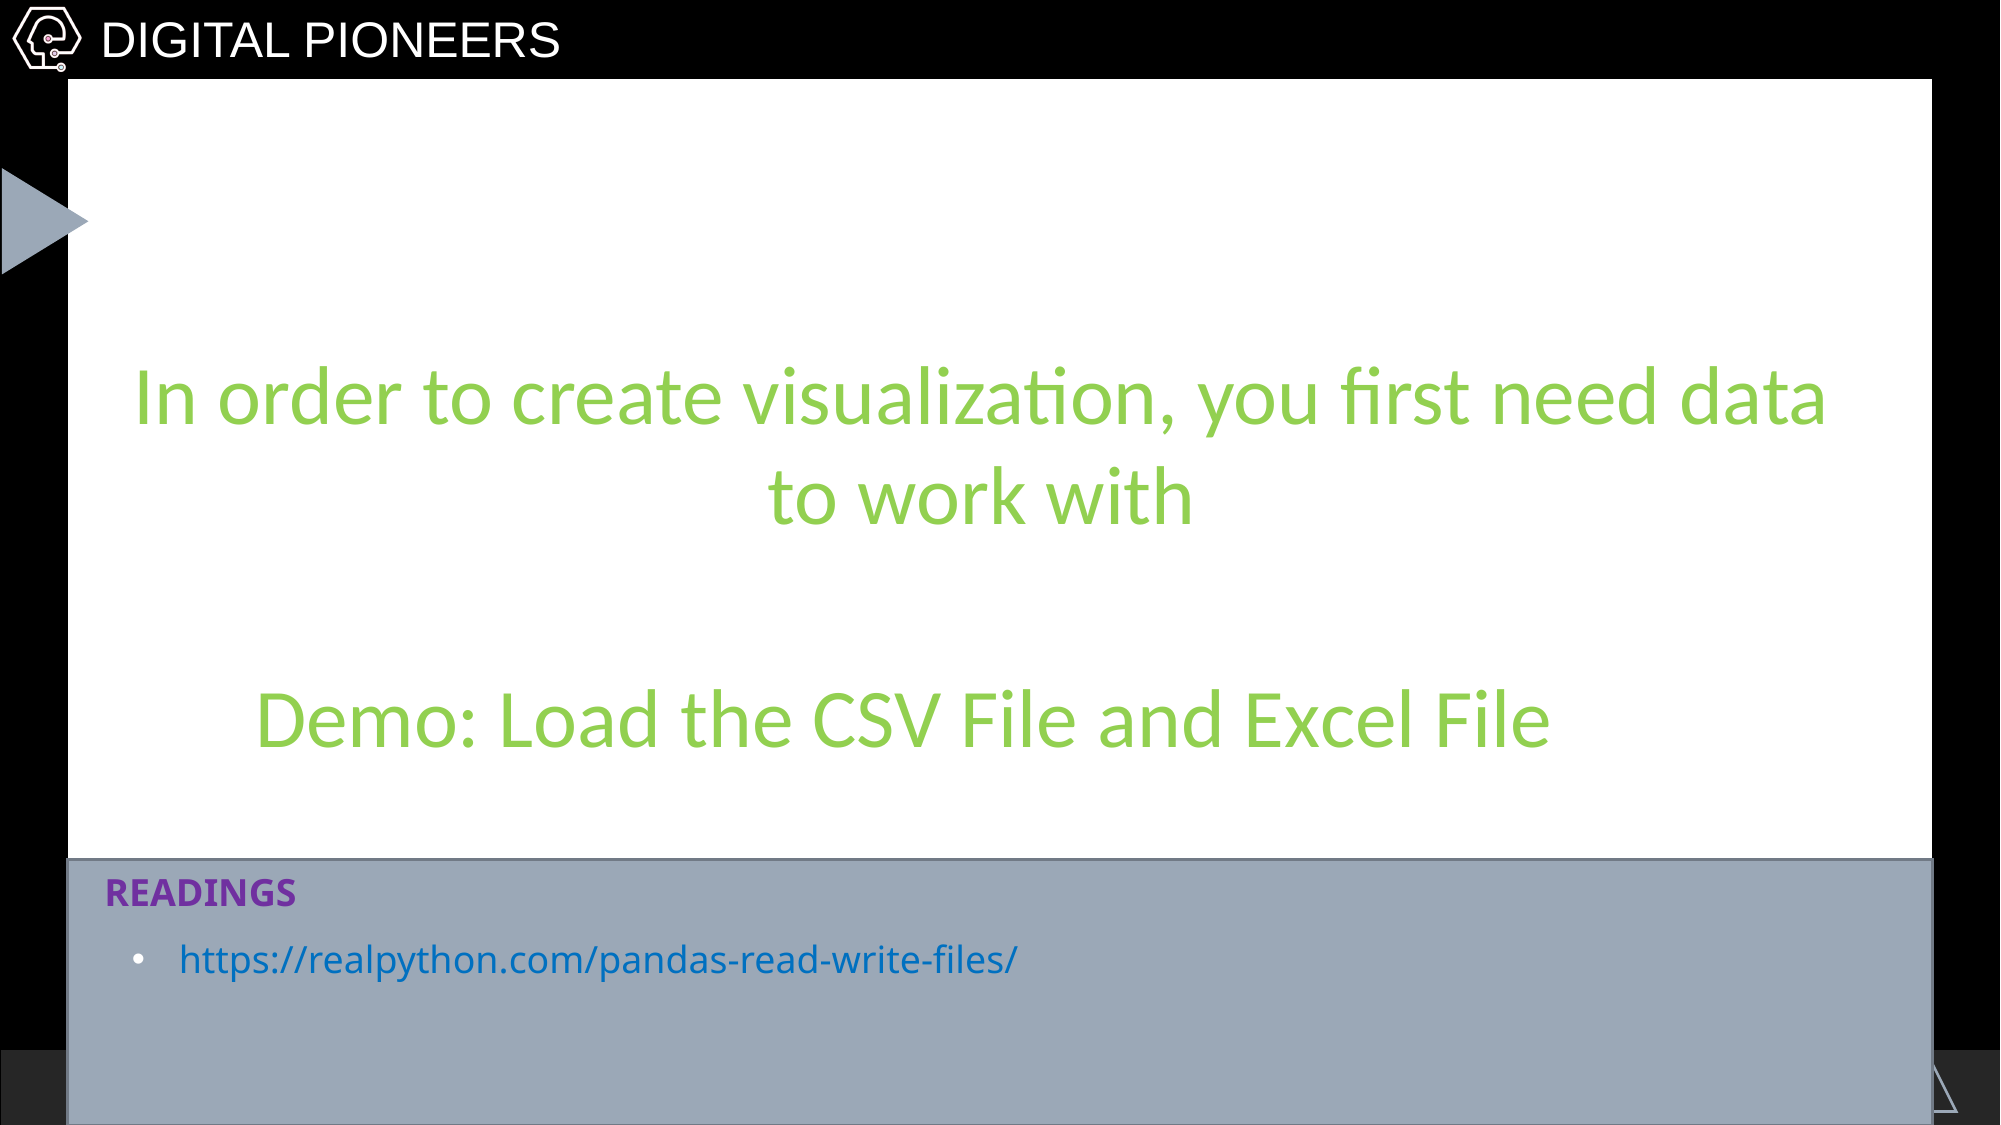

DIGITAL PIONEERS
#
In order to create visualization, you first need data to work with
Demo: Load the CSV File and Excel File
READINGS
https://realpython.com/pandas-read-write-files/